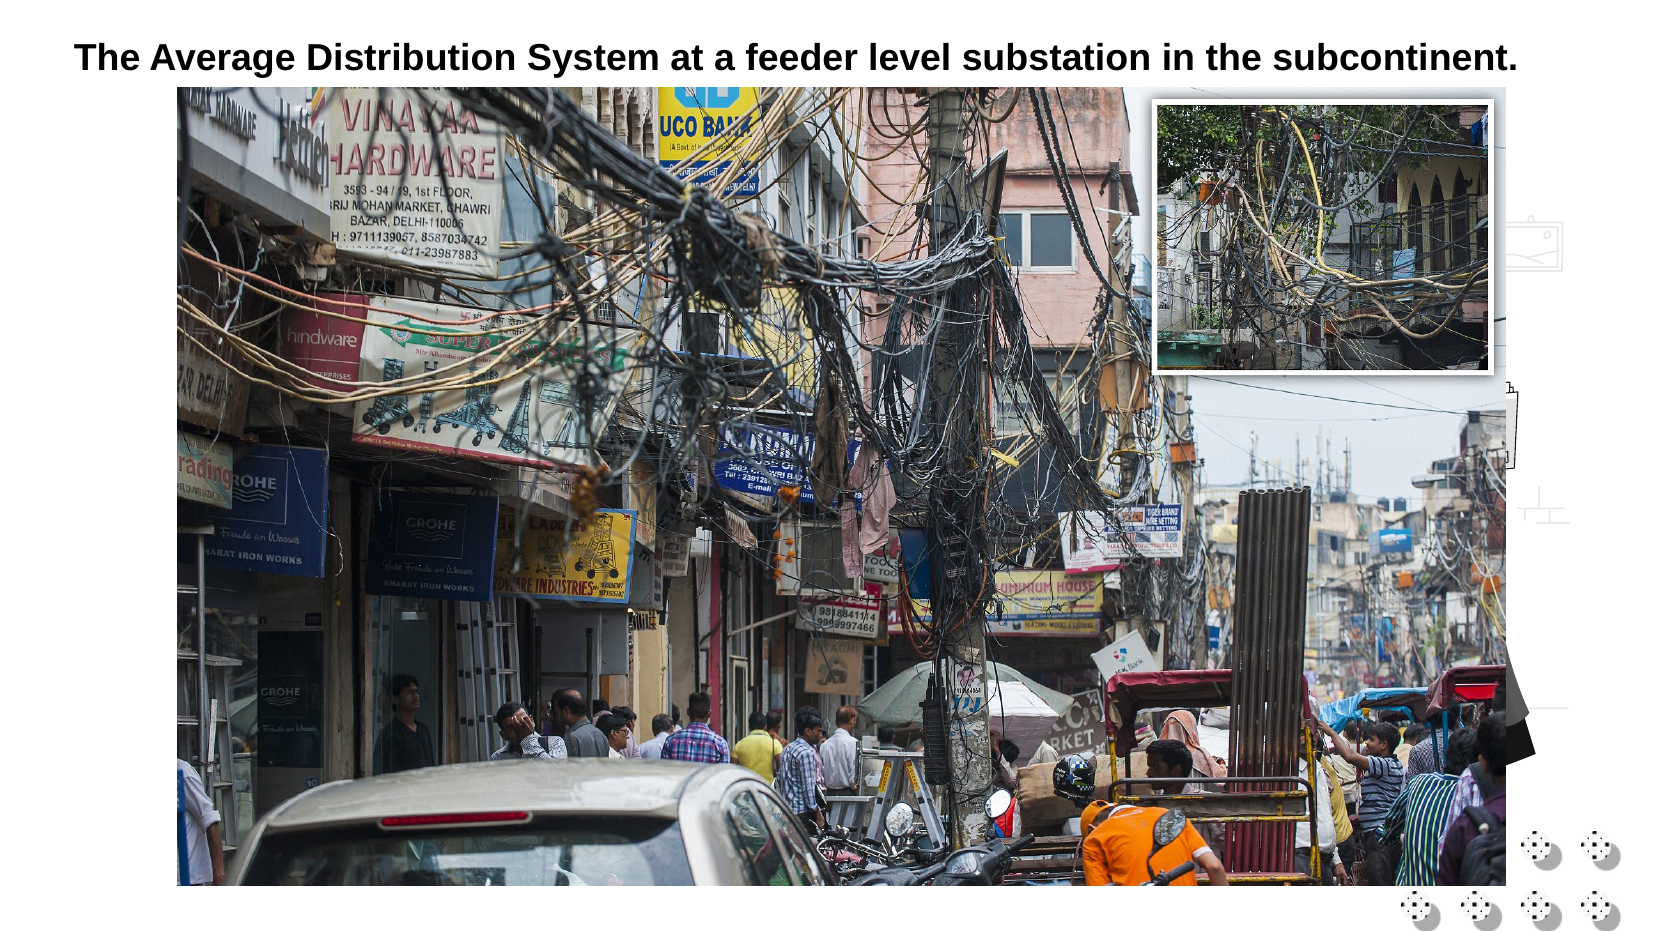

The Average Distribution System at a feeder level substation in the subcontinent.